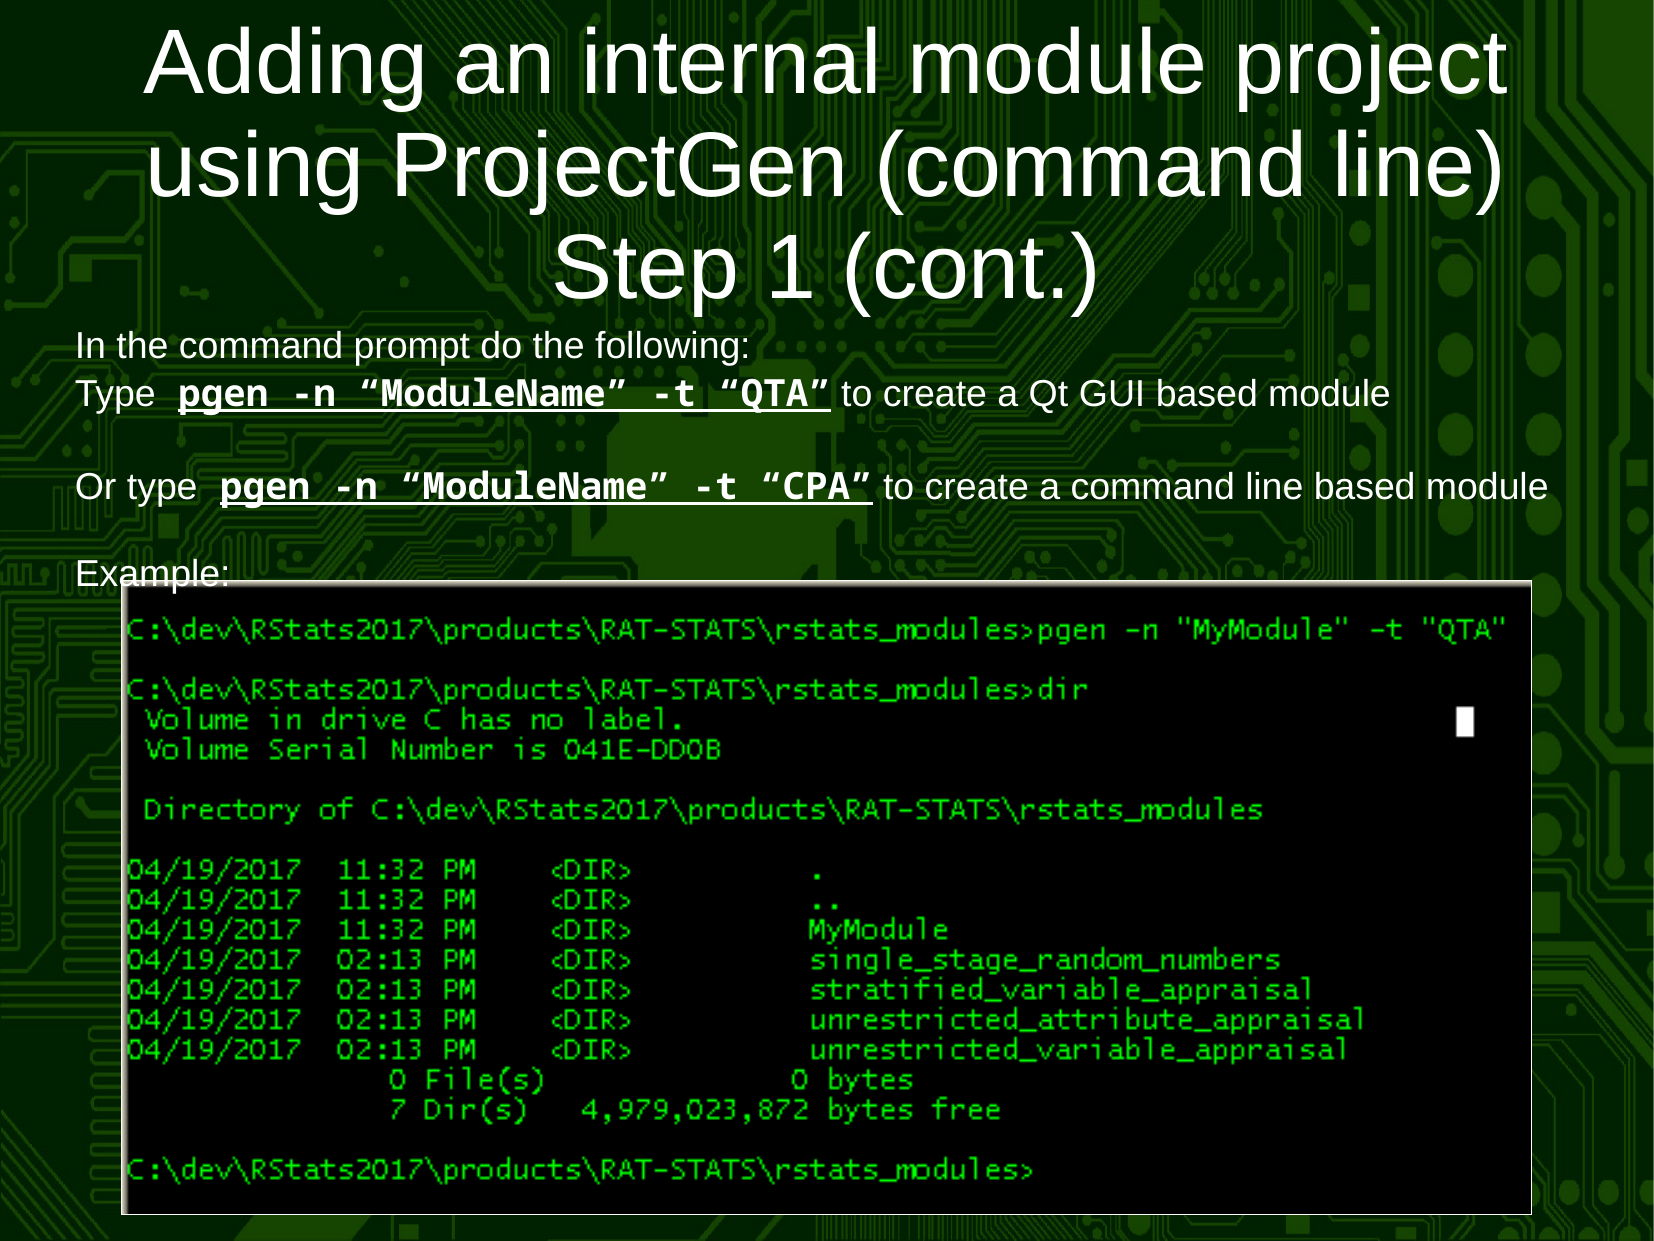

# Adding an internal module project using ProjectGen (command line) Step 1 (cont.)
In the command prompt do the following:
Type pgen -n “ModuleName” -t “QTA” to create a Qt GUI based module
Or type pgen -n “ModuleName” -t “CPA” to create a command line based module
Example: